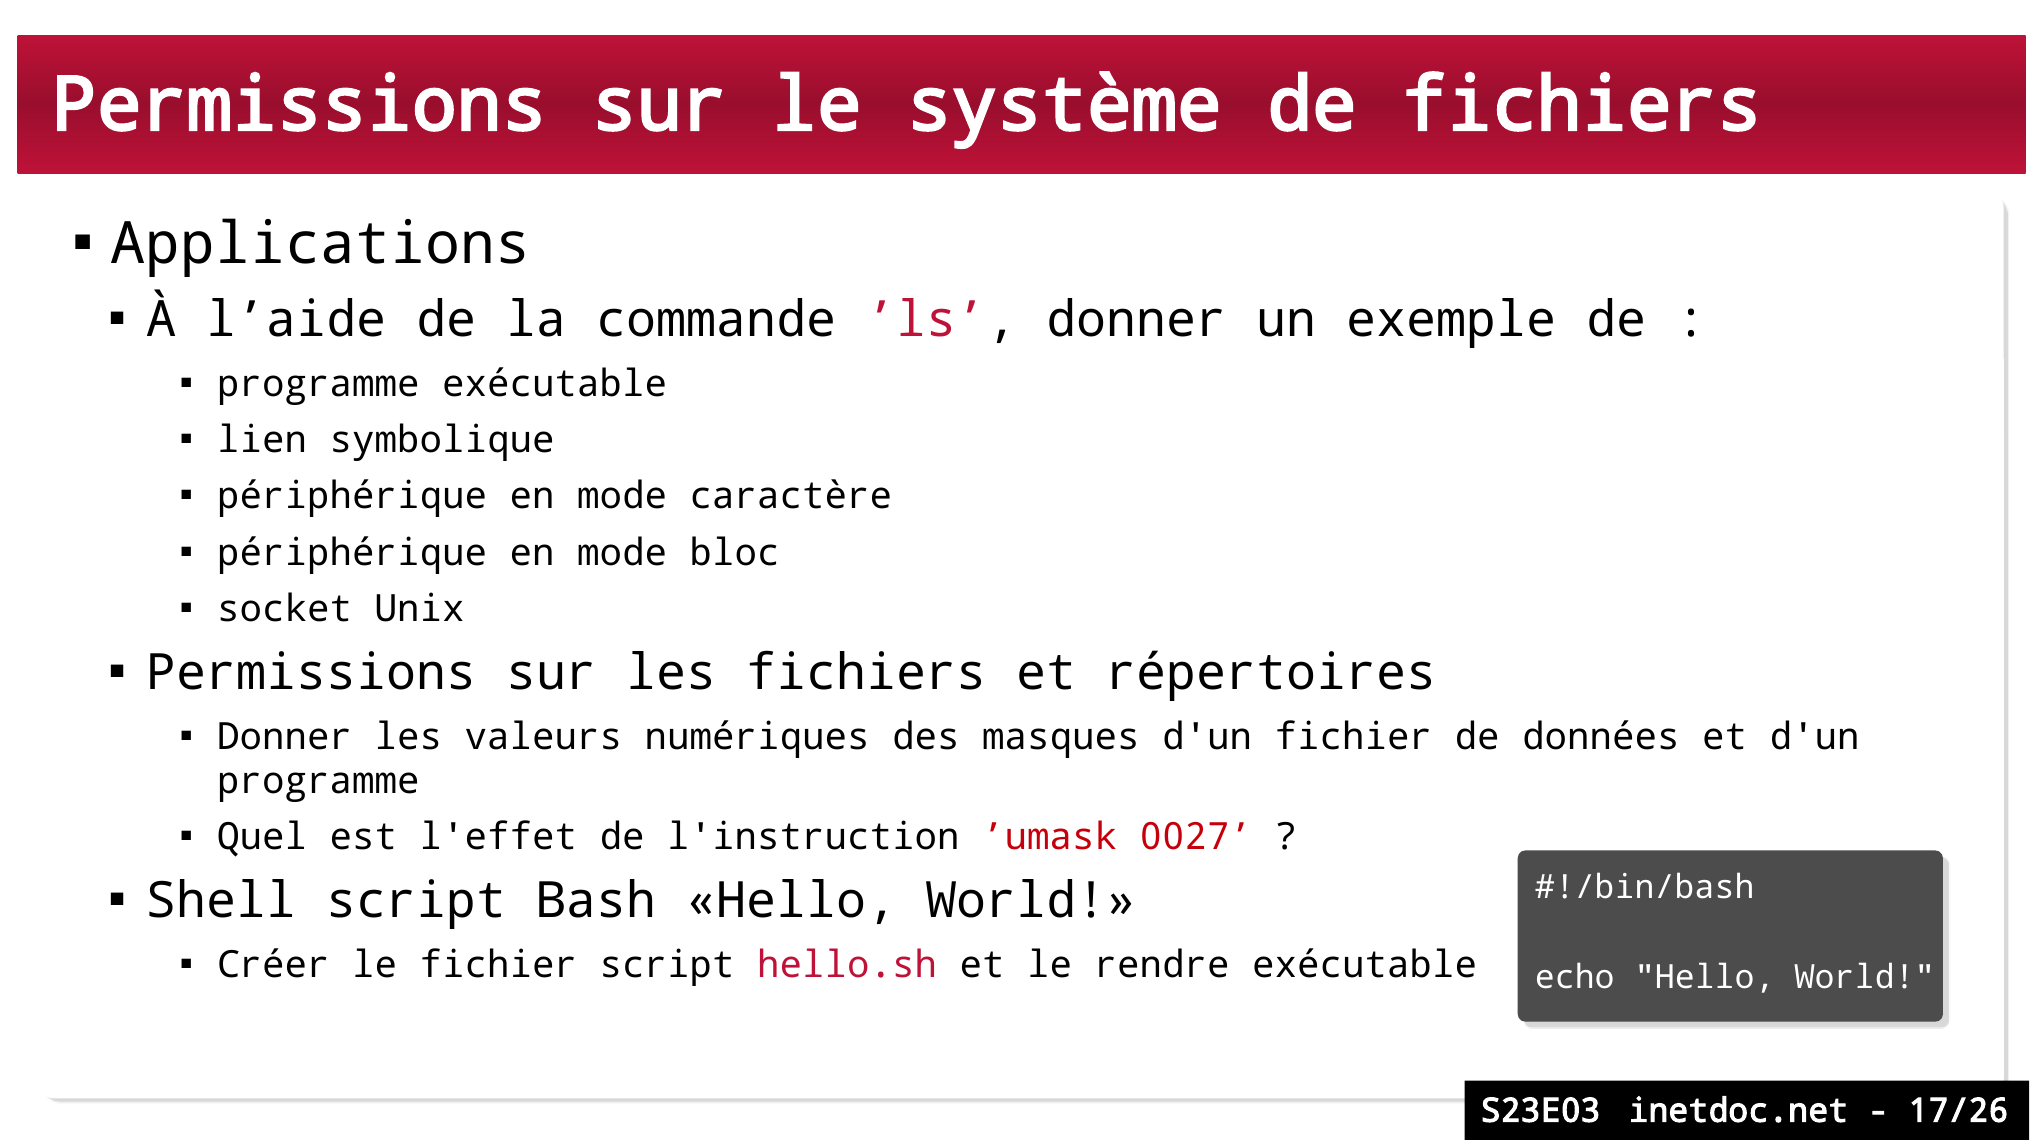

Permissions sur le système de fichiers
Applications
À l’aide de la commande ’ls’, donner un exemple de :
programme exécutable
lien symbolique
périphérique en mode caractère
périphérique en mode bloc
socket Unix
Permissions sur les fichiers et répertoires
Donner les valeurs numériques des masques d'un fichier de données et d'un programme
Quel est l'effet de l'instruction ’umask 0027’ ?
Shell script Bash «Hello, World!»
Créer le fichier script hello.sh et le rendre exécutable
#!/bin/bash
echo "Hello, World!"
S23E03	inetdoc.net - /26